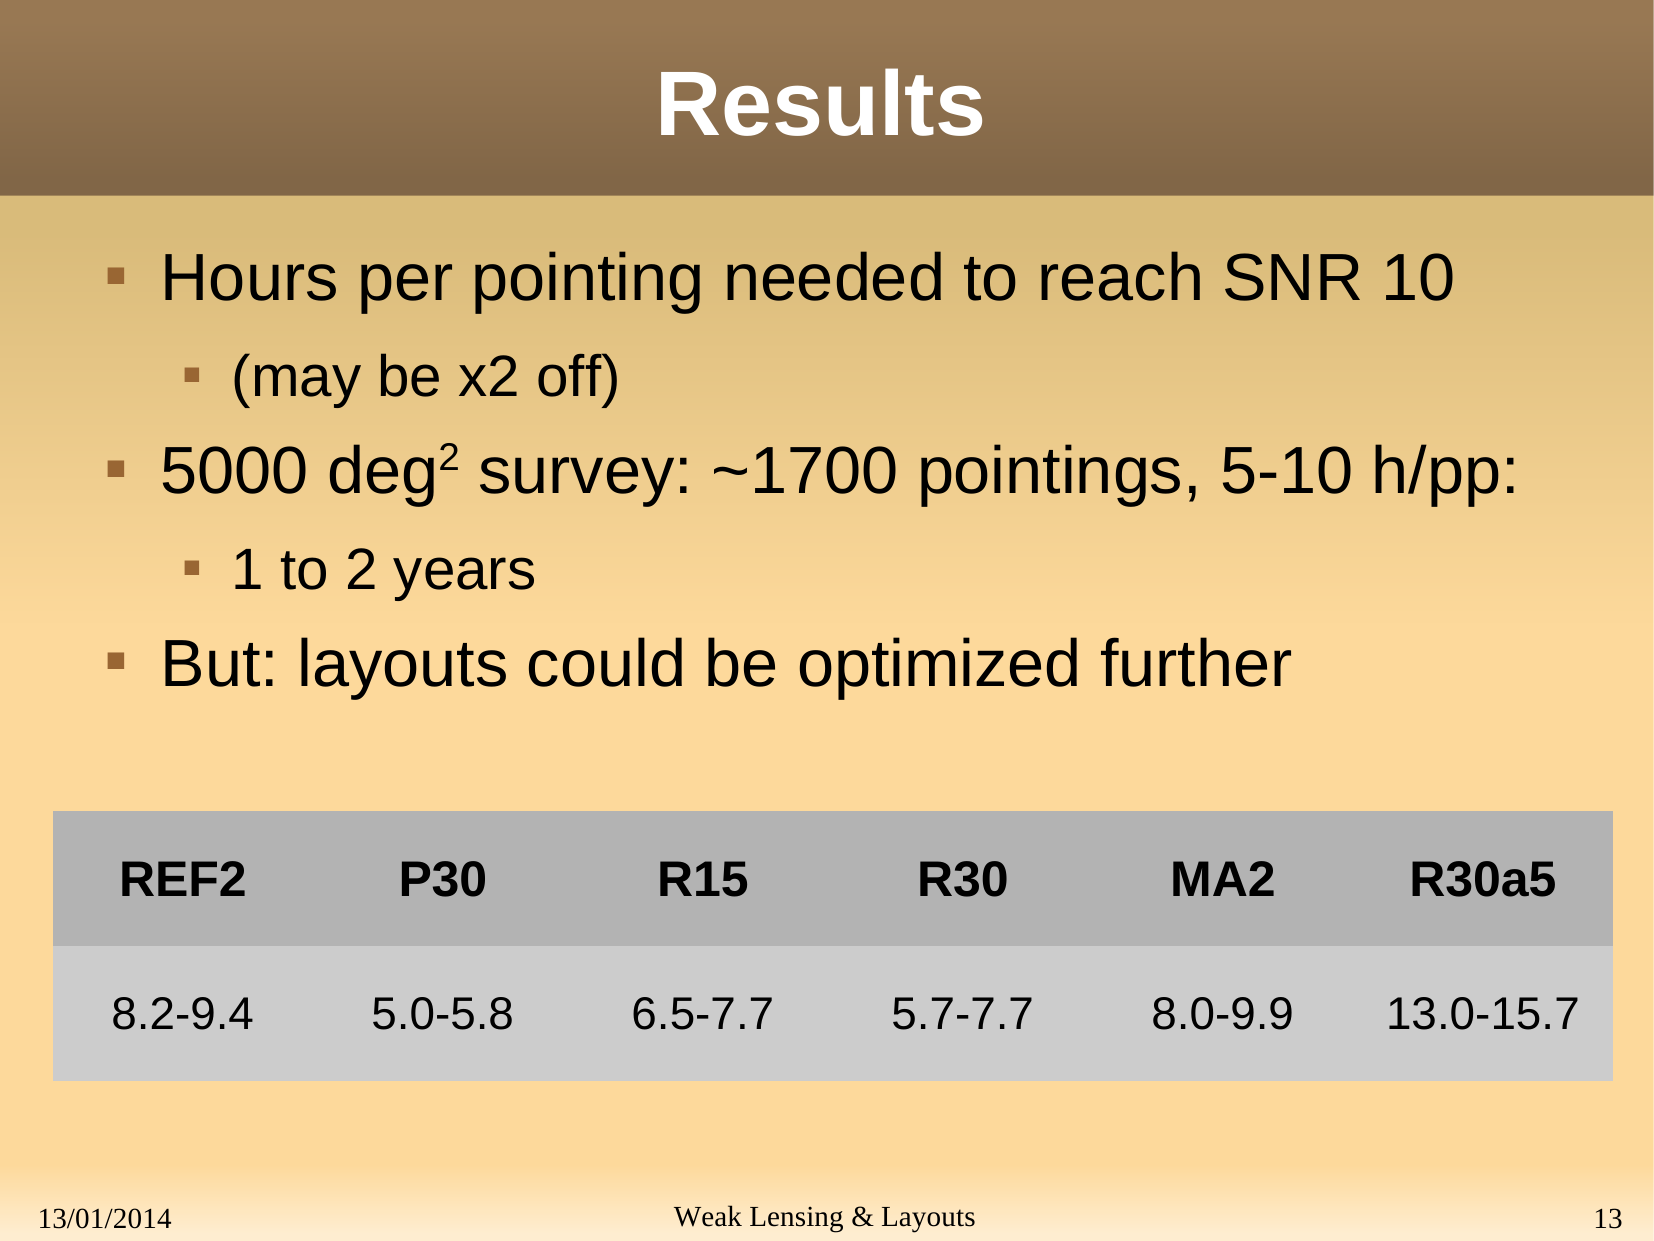

# Results
Hours per pointing needed to reach SNR 10
(may be x2 off)
5000 deg2 survey: ~1700 pointings, 5-10 h/pp:
1 to 2 years
But: layouts could be optimized further
| REF2 | P30 | R15 | R30 | MA2 | R30a5 |
| --- | --- | --- | --- | --- | --- |
| 8.2-9.4 | 5.0-5.8 | 6.5-7.7 | 5.7-7.7 | 8.0-9.9 | 13.0-15.7 |
Weak Lensing & Layouts
13/01/2014
13